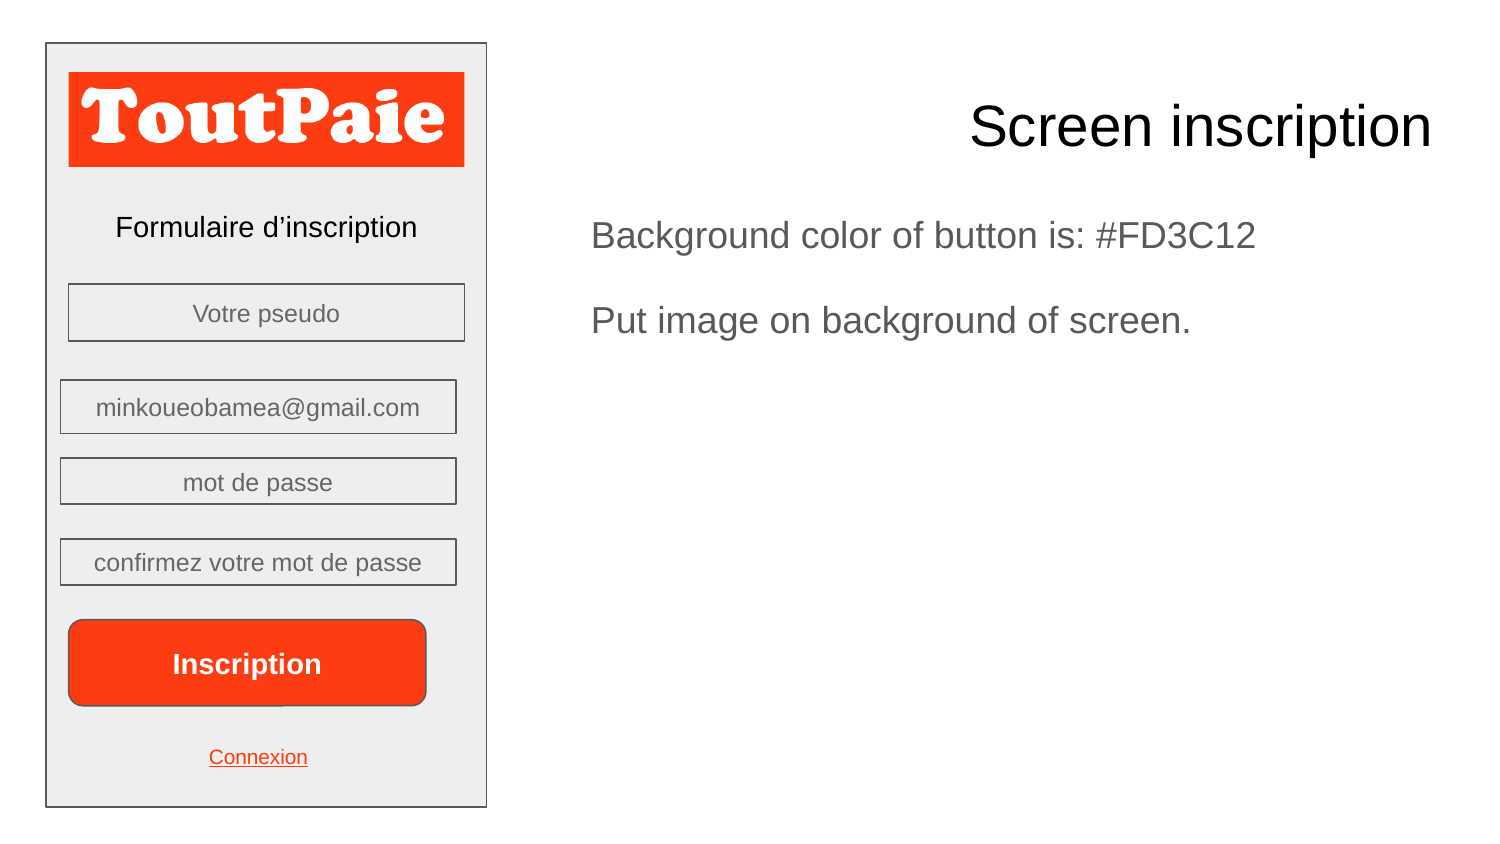

# Screen inscription
Background color of button is: #FD3C12
Put image on background of screen.
Formulaire d’inscription
Votre pseudo
minkoueobamea@gmail.com
mot de passe
confirmez votre mot de passe
Inscription
Connexion